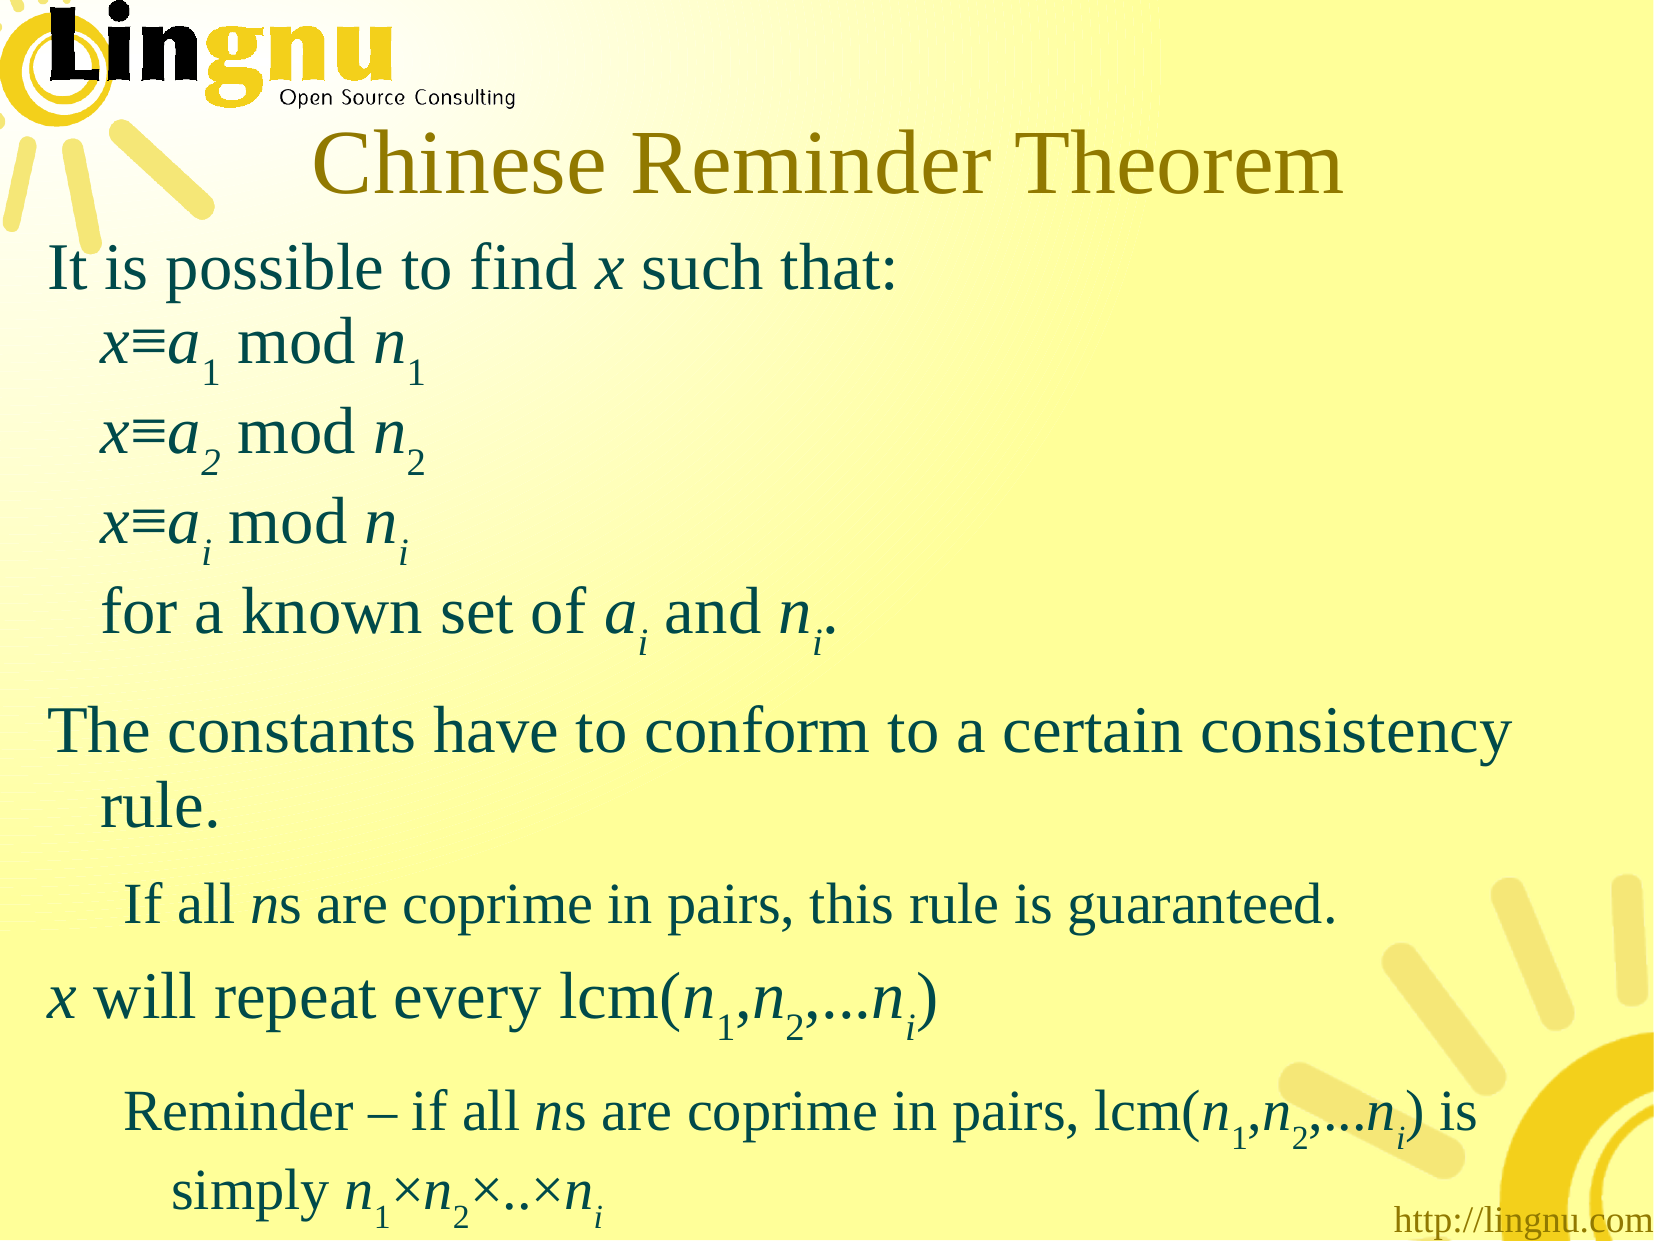

# Chinese Reminder Theorem
It is possible to find x such that:
x≡a1 mod n1
x≡a2 mod n2
x≡ai mod ni
for a known set of ai and ni.
The constants have to conform to a certain consistency rule.
If all ns are coprime in pairs, this rule is guaranteed.
x will repeat every lcm(n1,n2,...ni)
Reminder – if all ns are coprime in pairs, lcm(n1,n2,...ni) is simply n1×n2×..×ni